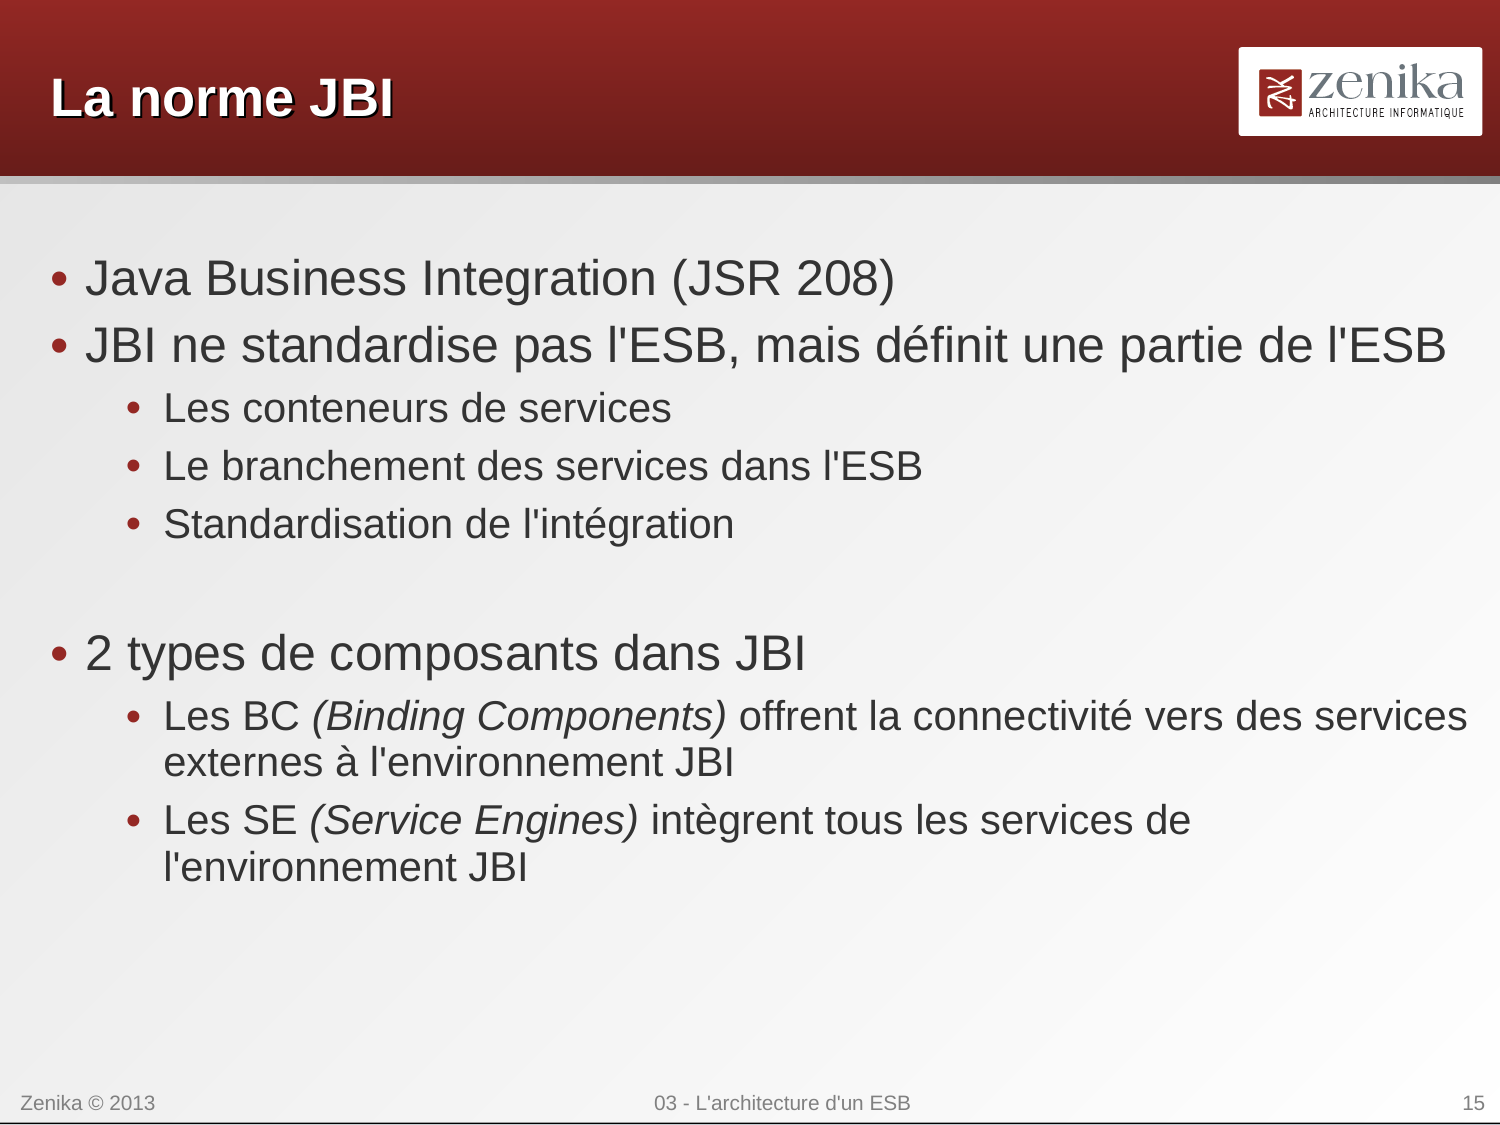

# La norme JBI
Java Business Integration (JSR 208)
JBI ne standardise pas l'ESB, mais définit une partie de l'ESB
Les conteneurs de services
Le branchement des services dans l'ESB
Standardisation de l'intégration
2 types de composants dans JBI
Les BC (Binding Components) offrent la connectivité vers des services externes à l'environnement JBI
Les SE (Service Engines) intègrent tous les services de l'environnement JBI